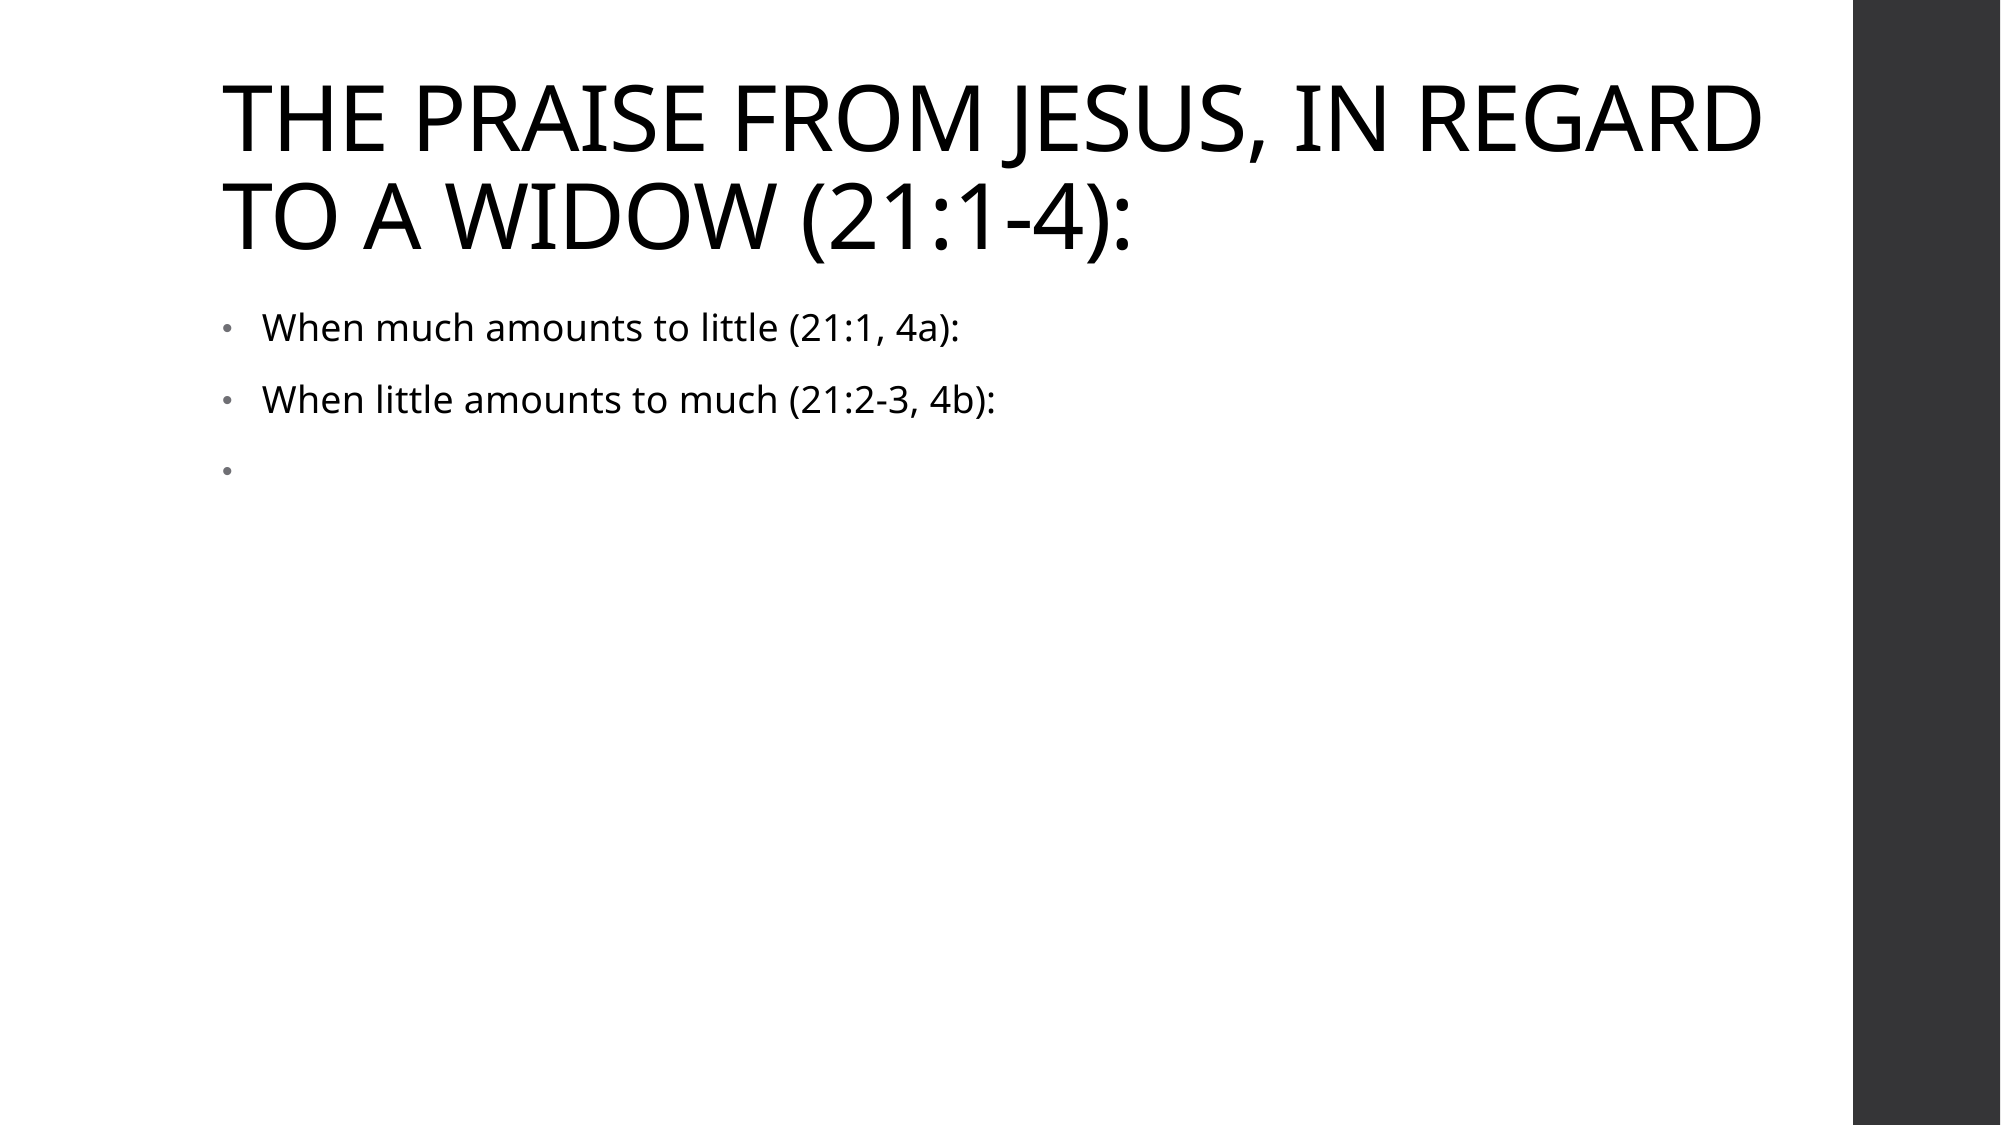

# THE PRAISE FROM JESUS, IN REGARD TO A WIDOW (21:1-4):
 When much amounts to little (21:1, 4a):
 When little amounts to much (21:2-3, 4b):